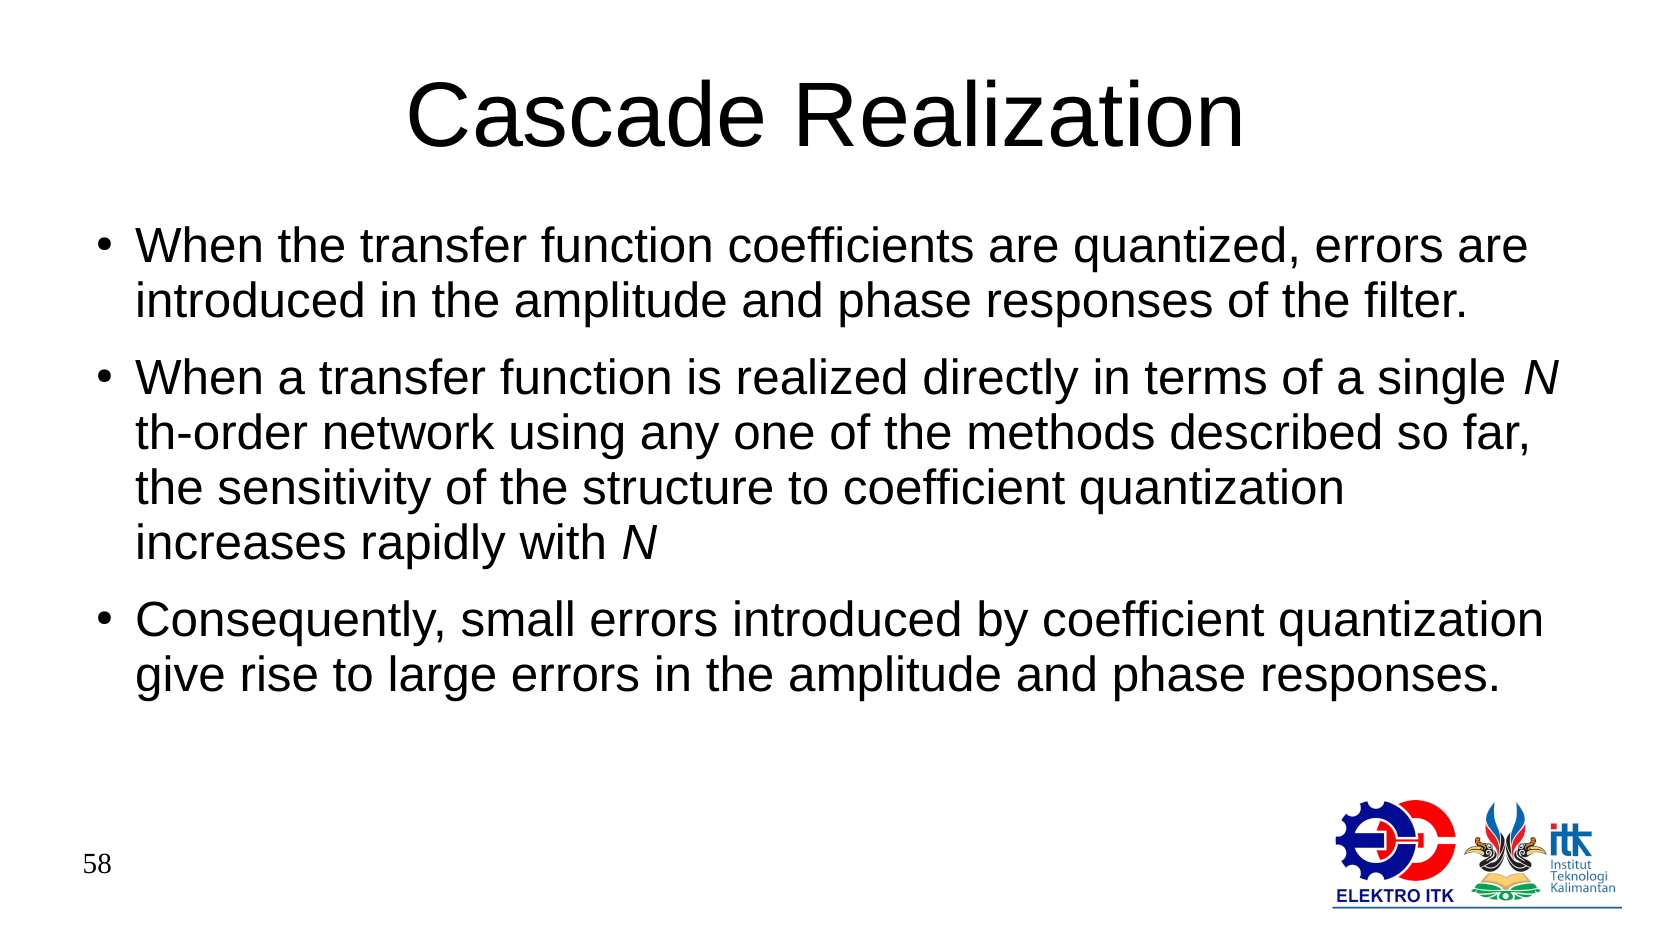

# Cascade Realization
When the transfer function coefﬁcients are quantized, errors are introduced in the amplitude and phase responses of the ﬁlter.
When a transfer function is realized directly in terms of a single N th-order network using any one of the methods described so far, the sensitivity of the structure to coefﬁcient quantization increases rapidly with N
Consequently, small errors introduced by coefﬁcient quantization give rise to large errors in the amplitude and phase responses.